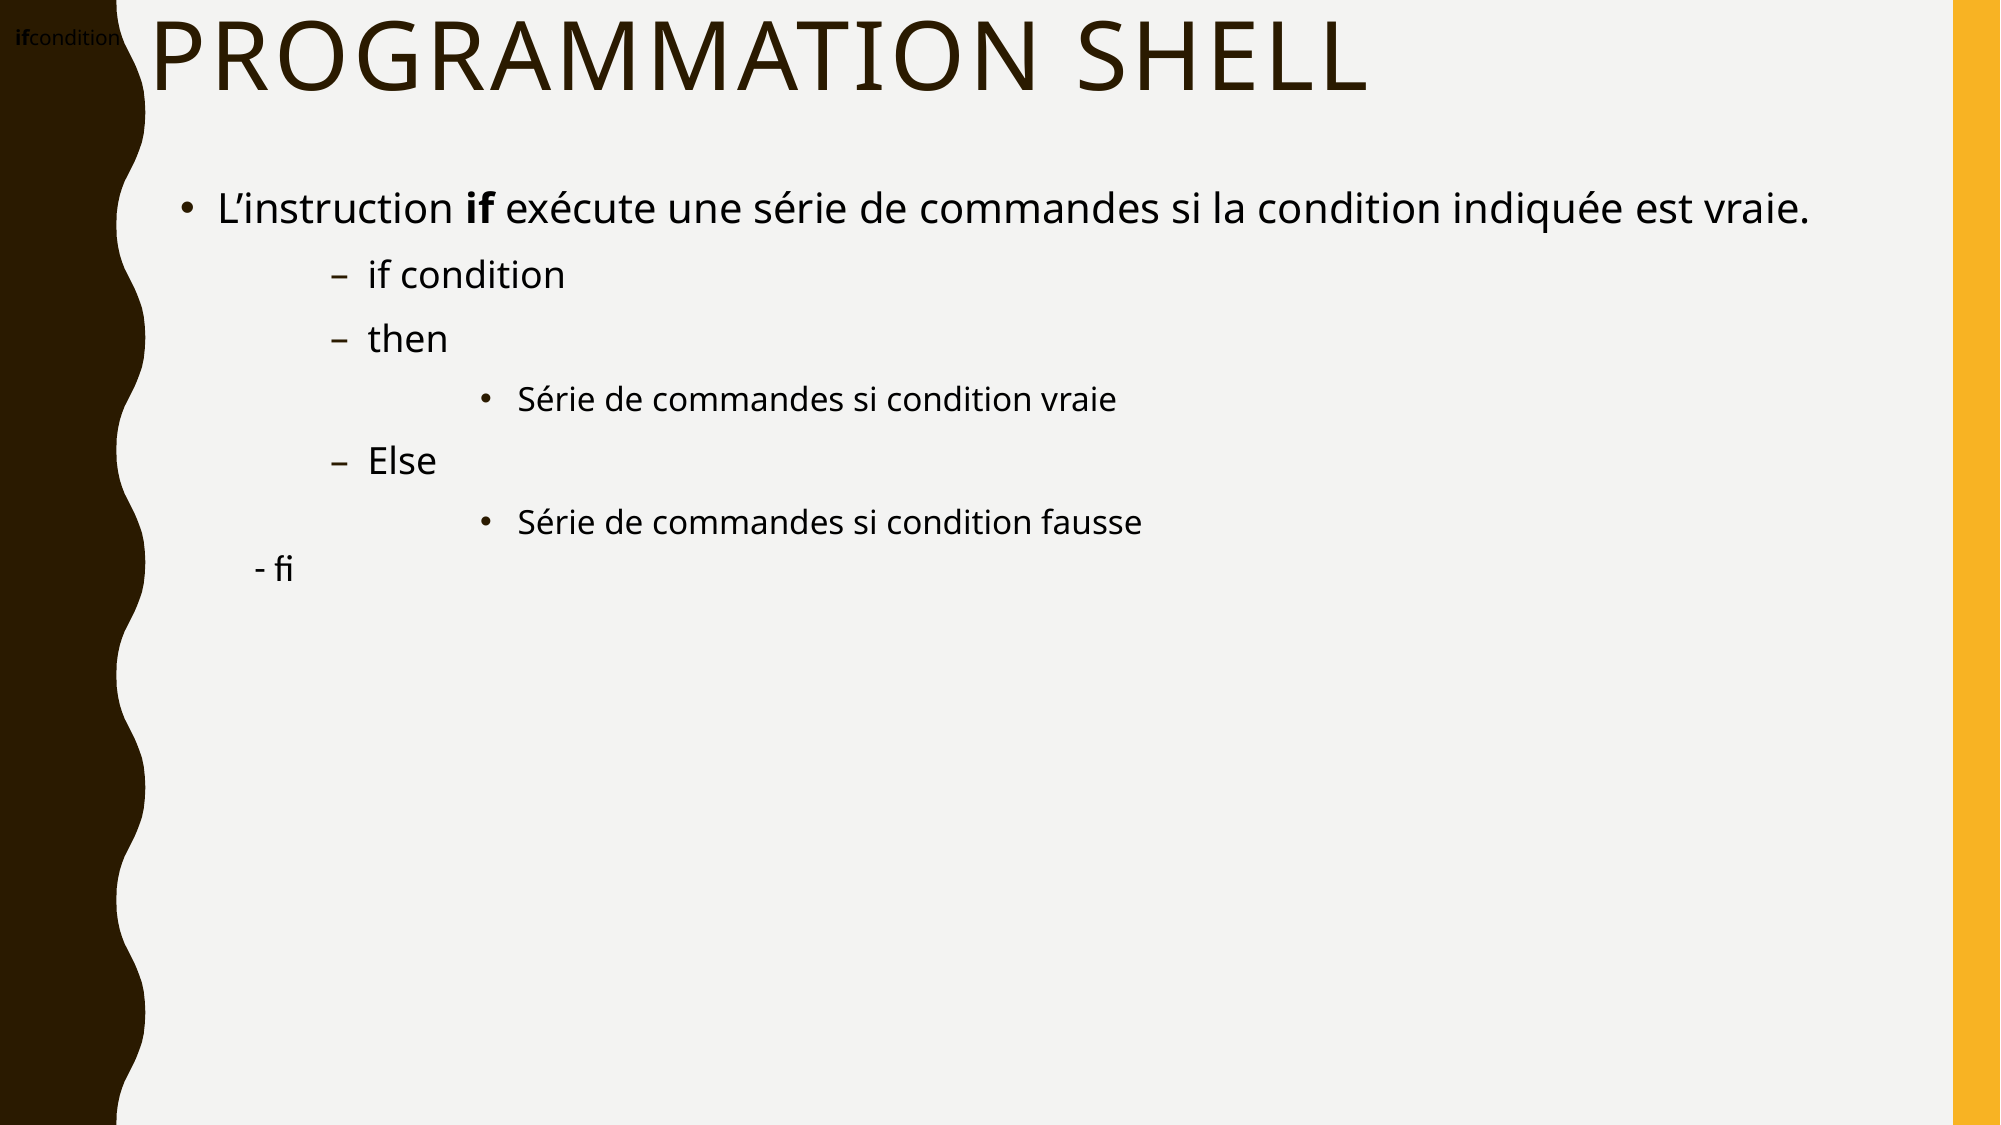

# Programmation shell
ifcondition
L’instruction if exécute une série de commandes si la condition indiquée est vraie.
if condition
then
Série de commandes si condition vraie
Else
Série de commandes si condition fausse
- fi